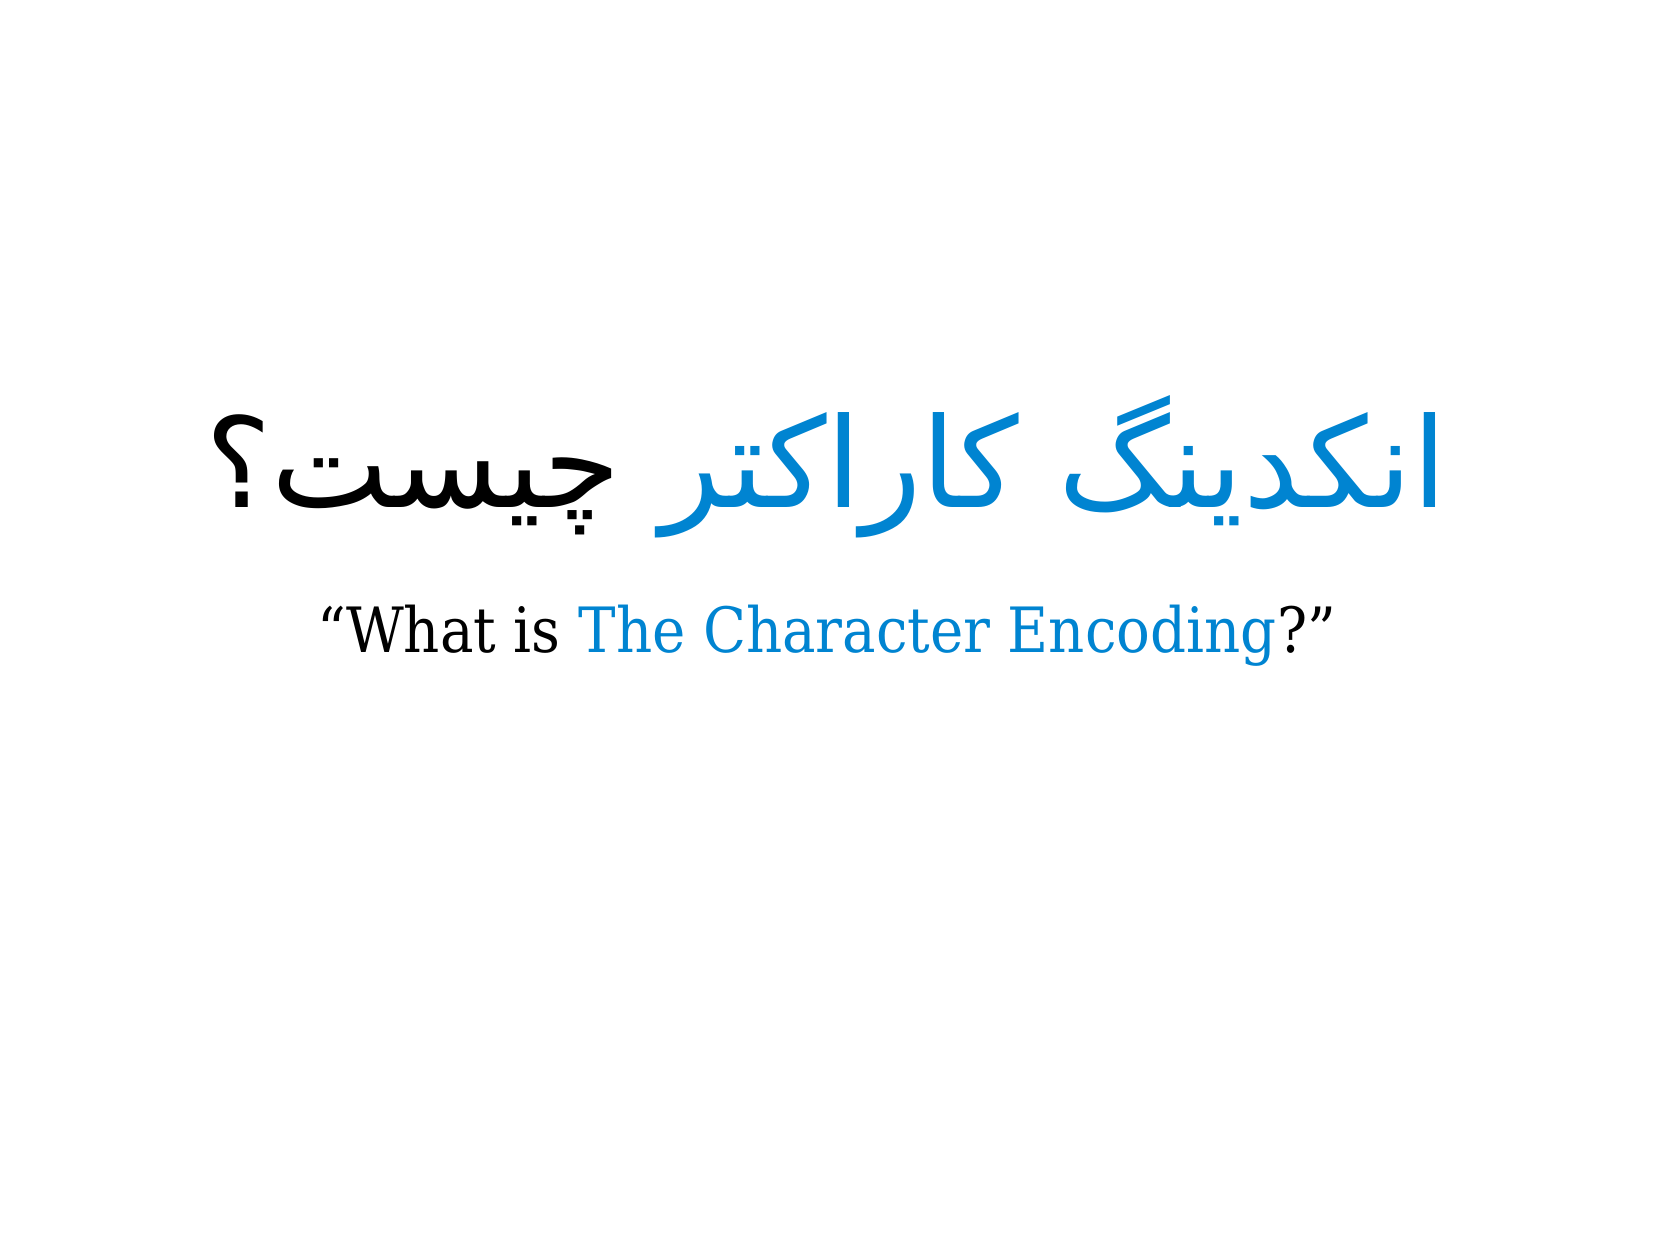

انکدینگ کاراکتر چیست؟
“What is The Character Encoding?”